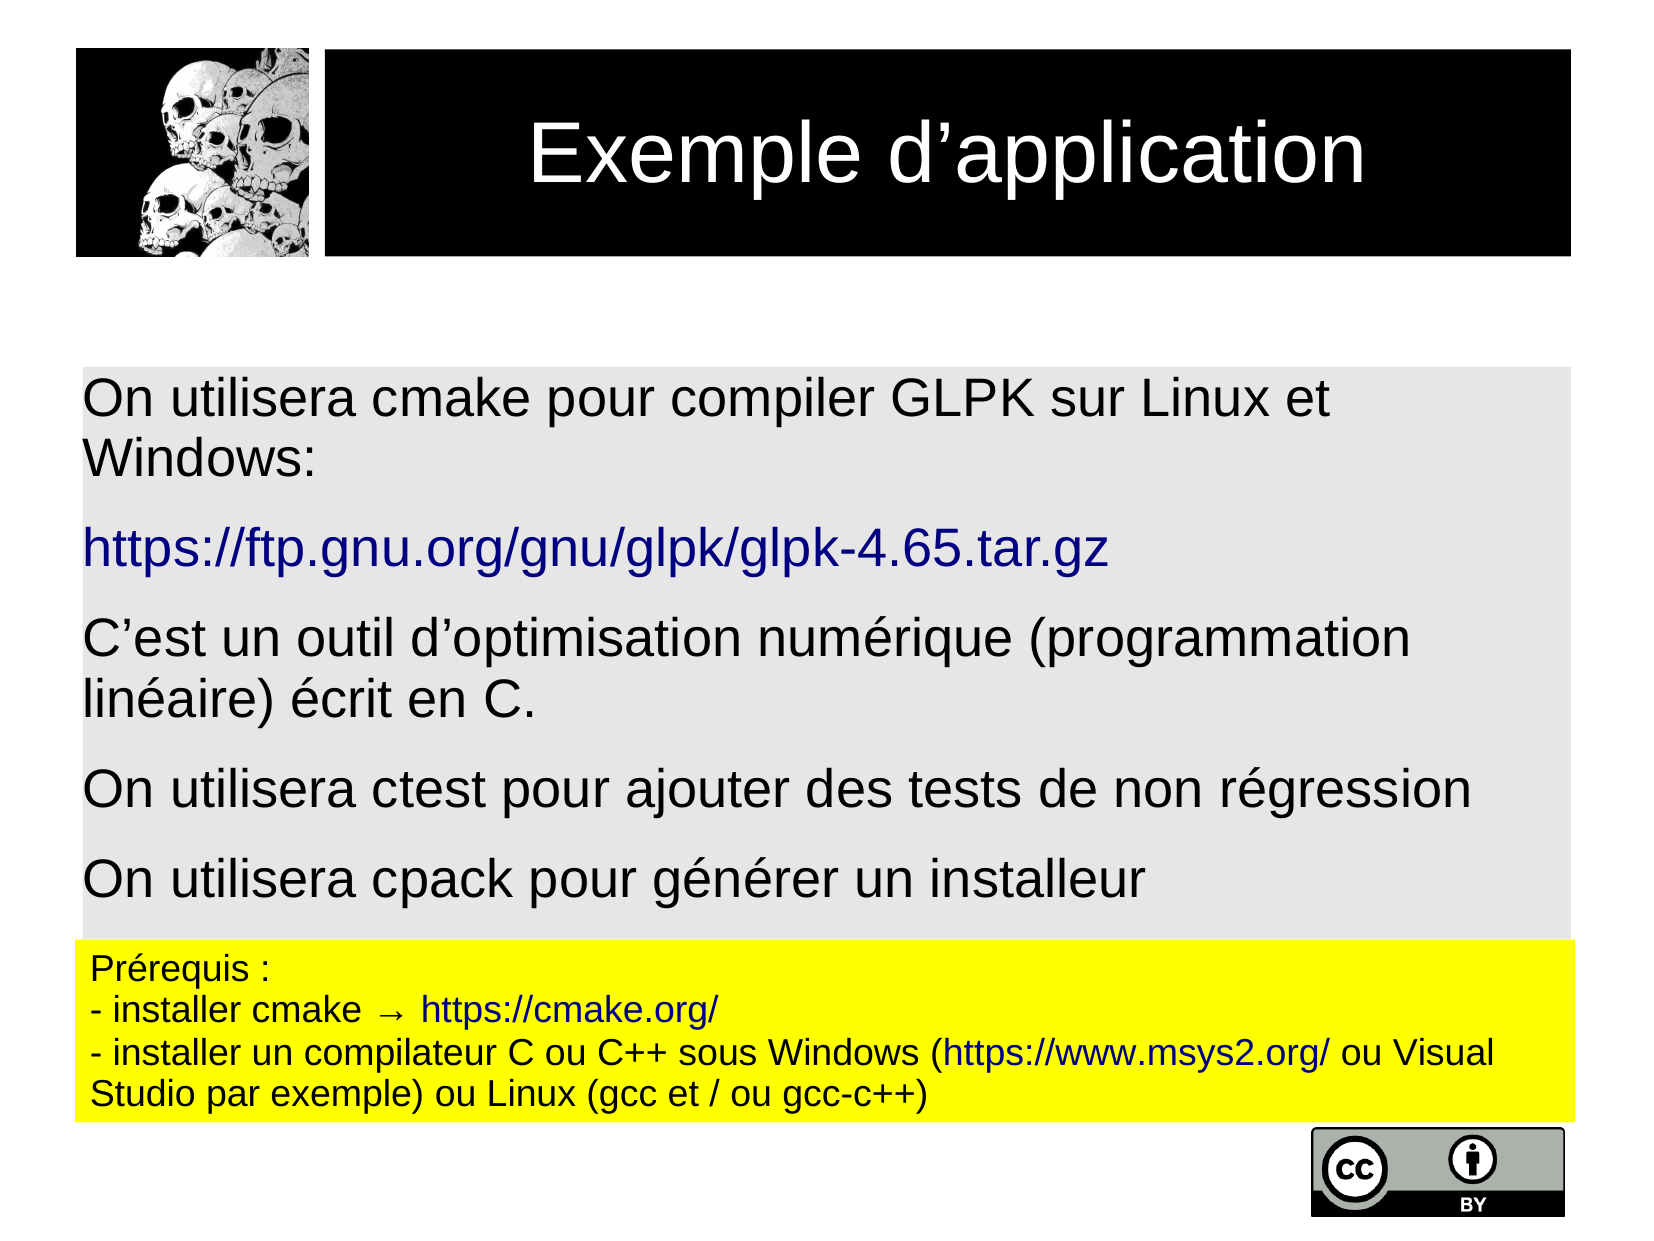

# Exemple d’application
On utilisera cmake pour compiler GLPK sur Linux et Windows:
https://ftp.gnu.org/gnu/glpk/glpk-4.65.tar.gz
C’est un outil d’optimisation numérique (programmation linéaire) écrit en C.
On utilisera ctest pour ajouter des tests de non régression
On utilisera cpack pour générer un installeur
Prérequis :
- installer cmake → https://cmake.org/
- installer un compilateur C ou C++ sous Windows (https://www.msys2.org/ ou Visual Studio par exemple) ou Linux (gcc et / ou gcc-c++)